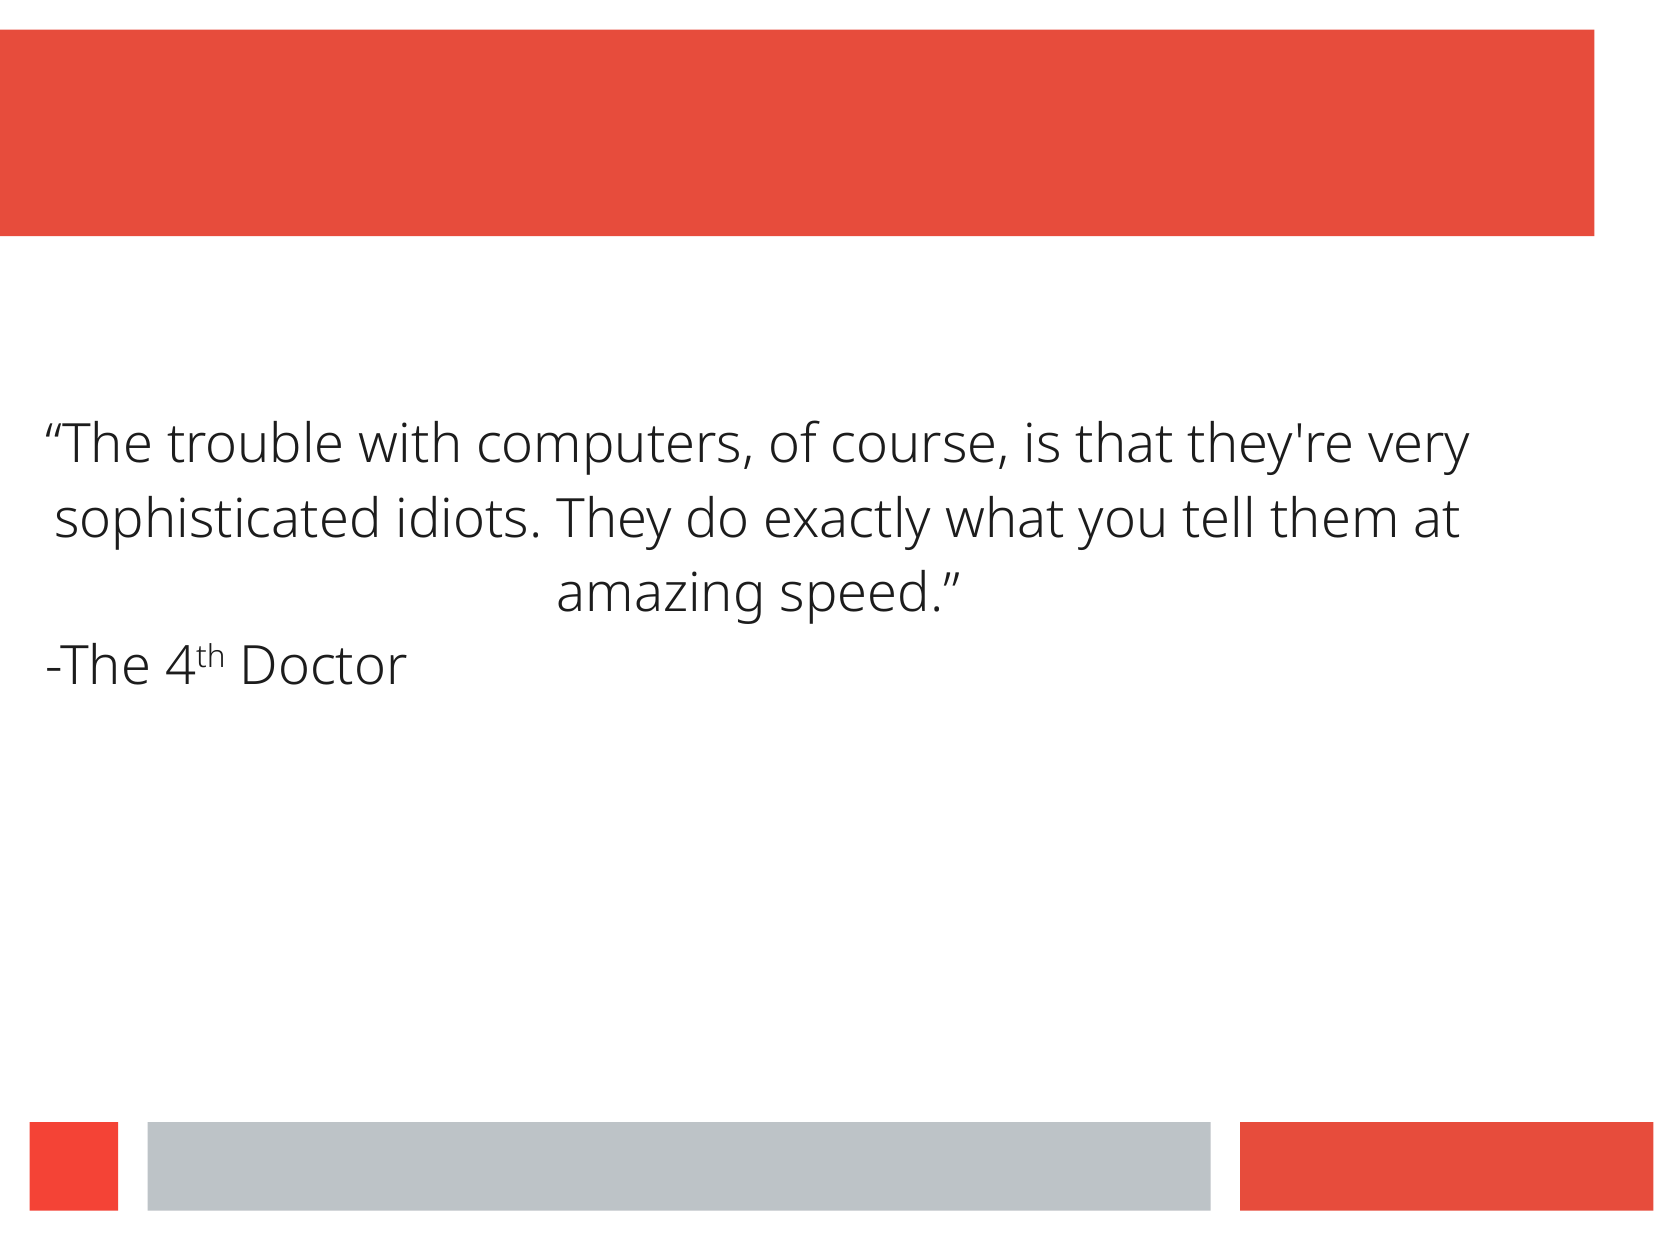

# “The trouble with computers, of course, is that they're very sophisticated idiots. They do exactly what you tell them at amazing speed.”
-The 4th Doctor